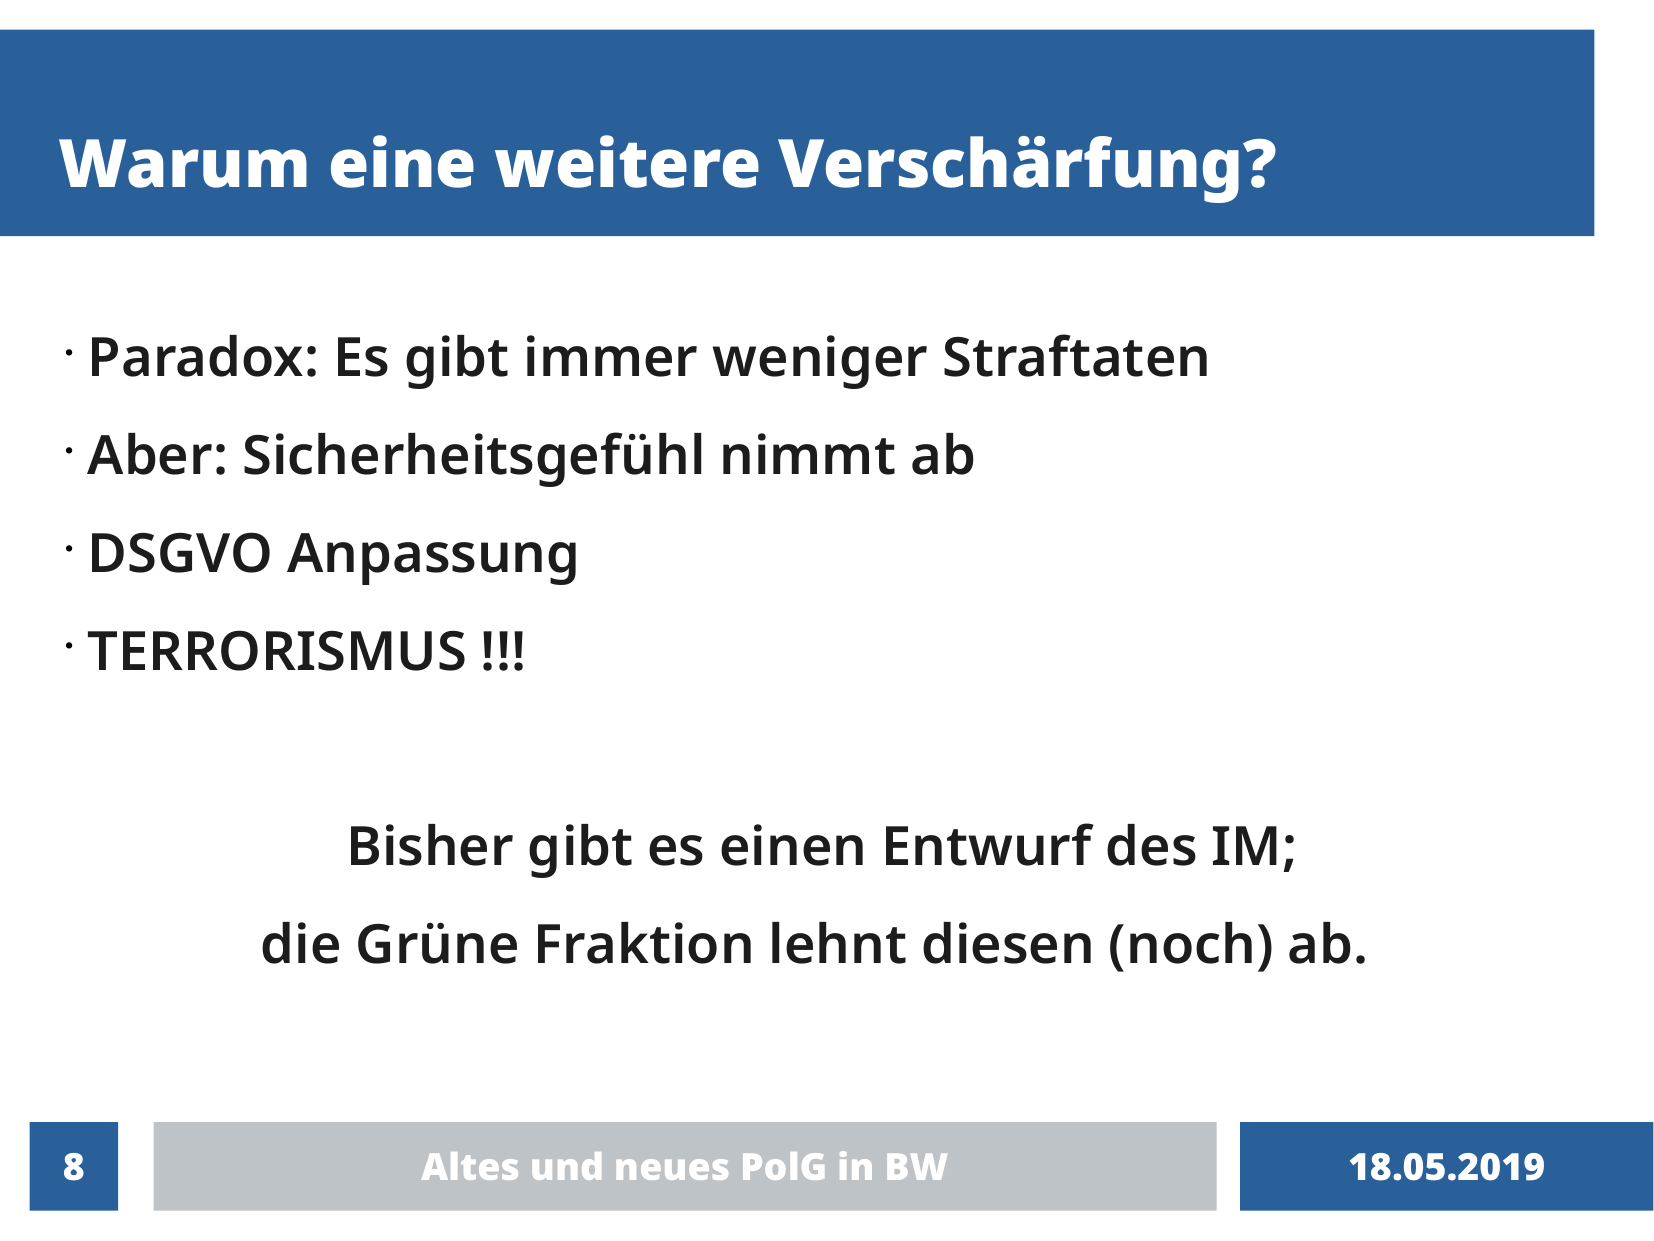

# Warum eine weitere Verschärfung?
 Paradox: Es gibt immer weniger Straftaten
 Aber: Sicherheitsgefühl nimmt ab
 DSGVO Anpassung
 TERRORISMUS !!!
Bisher gibt es einen Entwurf des IM;
die Grüne Fraktion lehnt diesen (noch) ab.
8